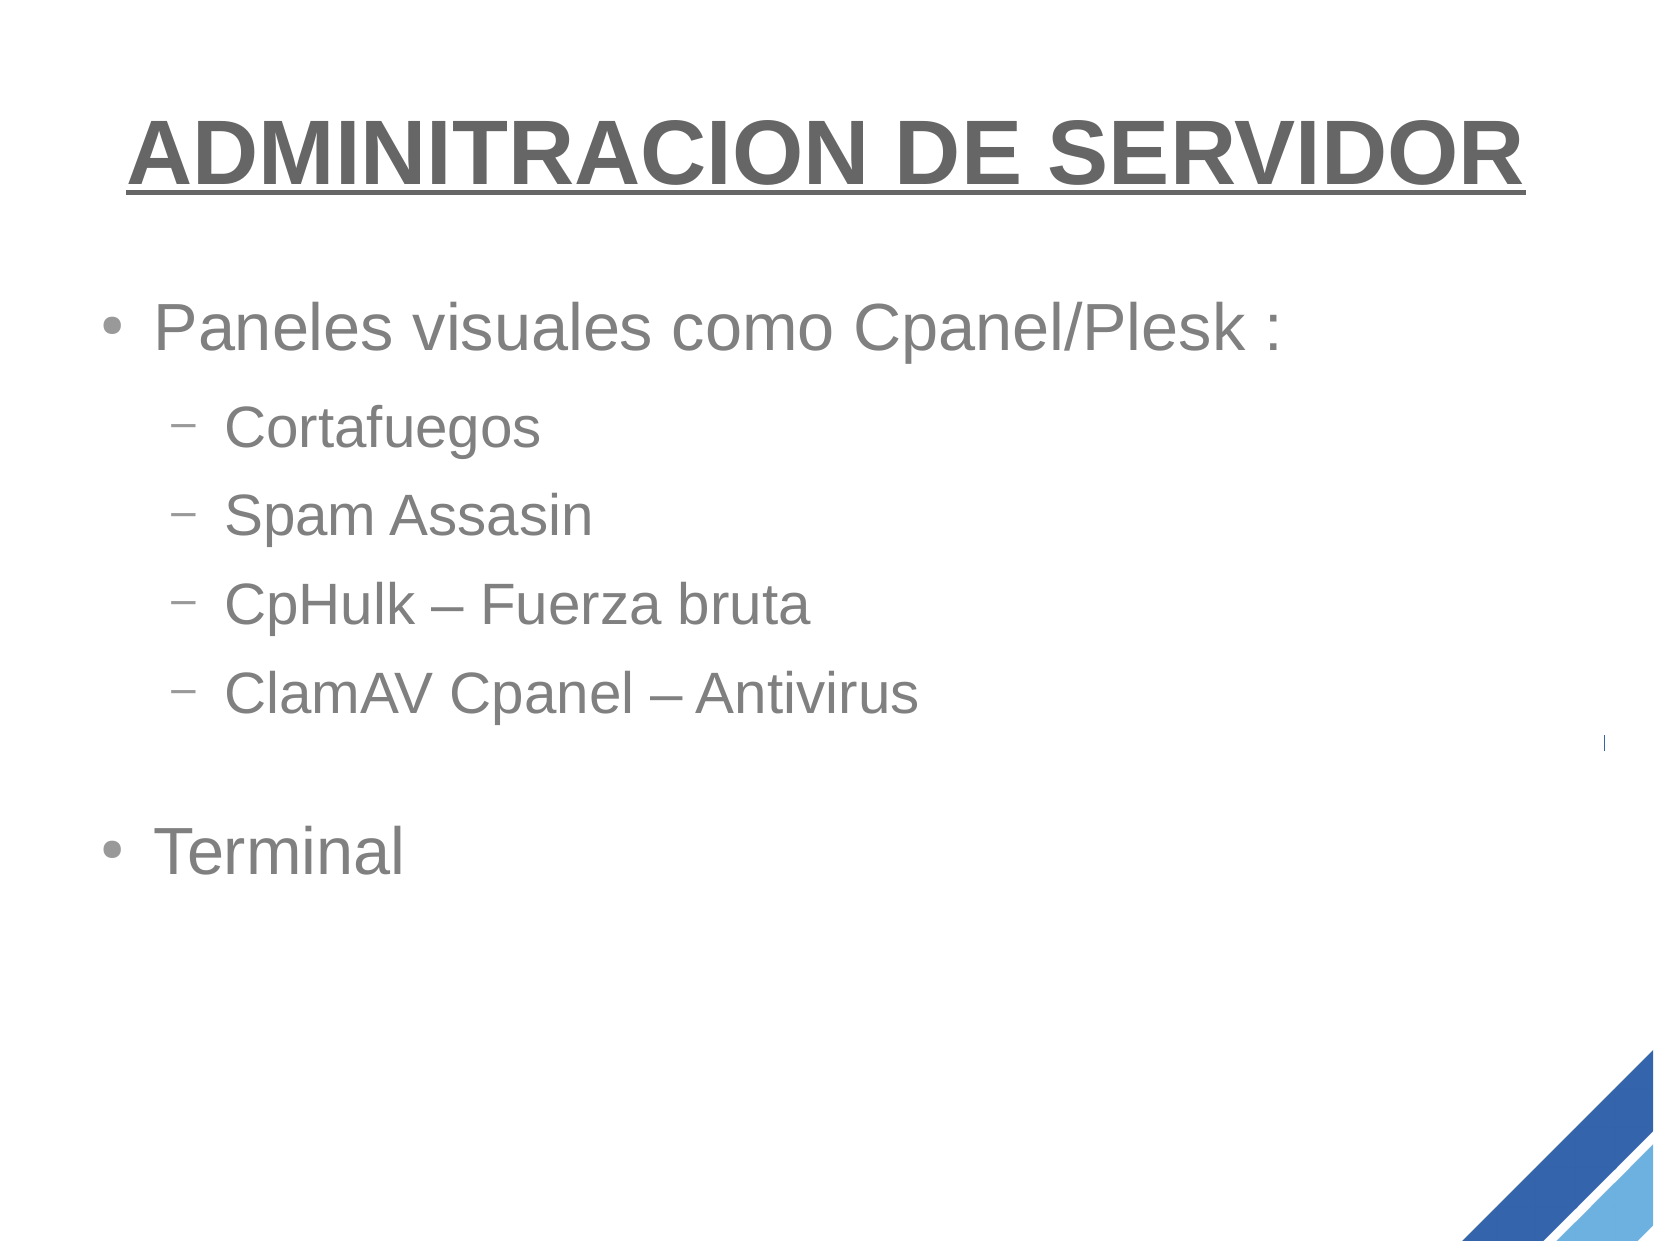

# ADMINITRACION DE SERVIDOR
Paneles visuales como Cpanel/Plesk :
Cortafuegos
Spam Assasin
CpHulk – Fuerza bruta
ClamAV Cpanel – Antivirus
Terminal